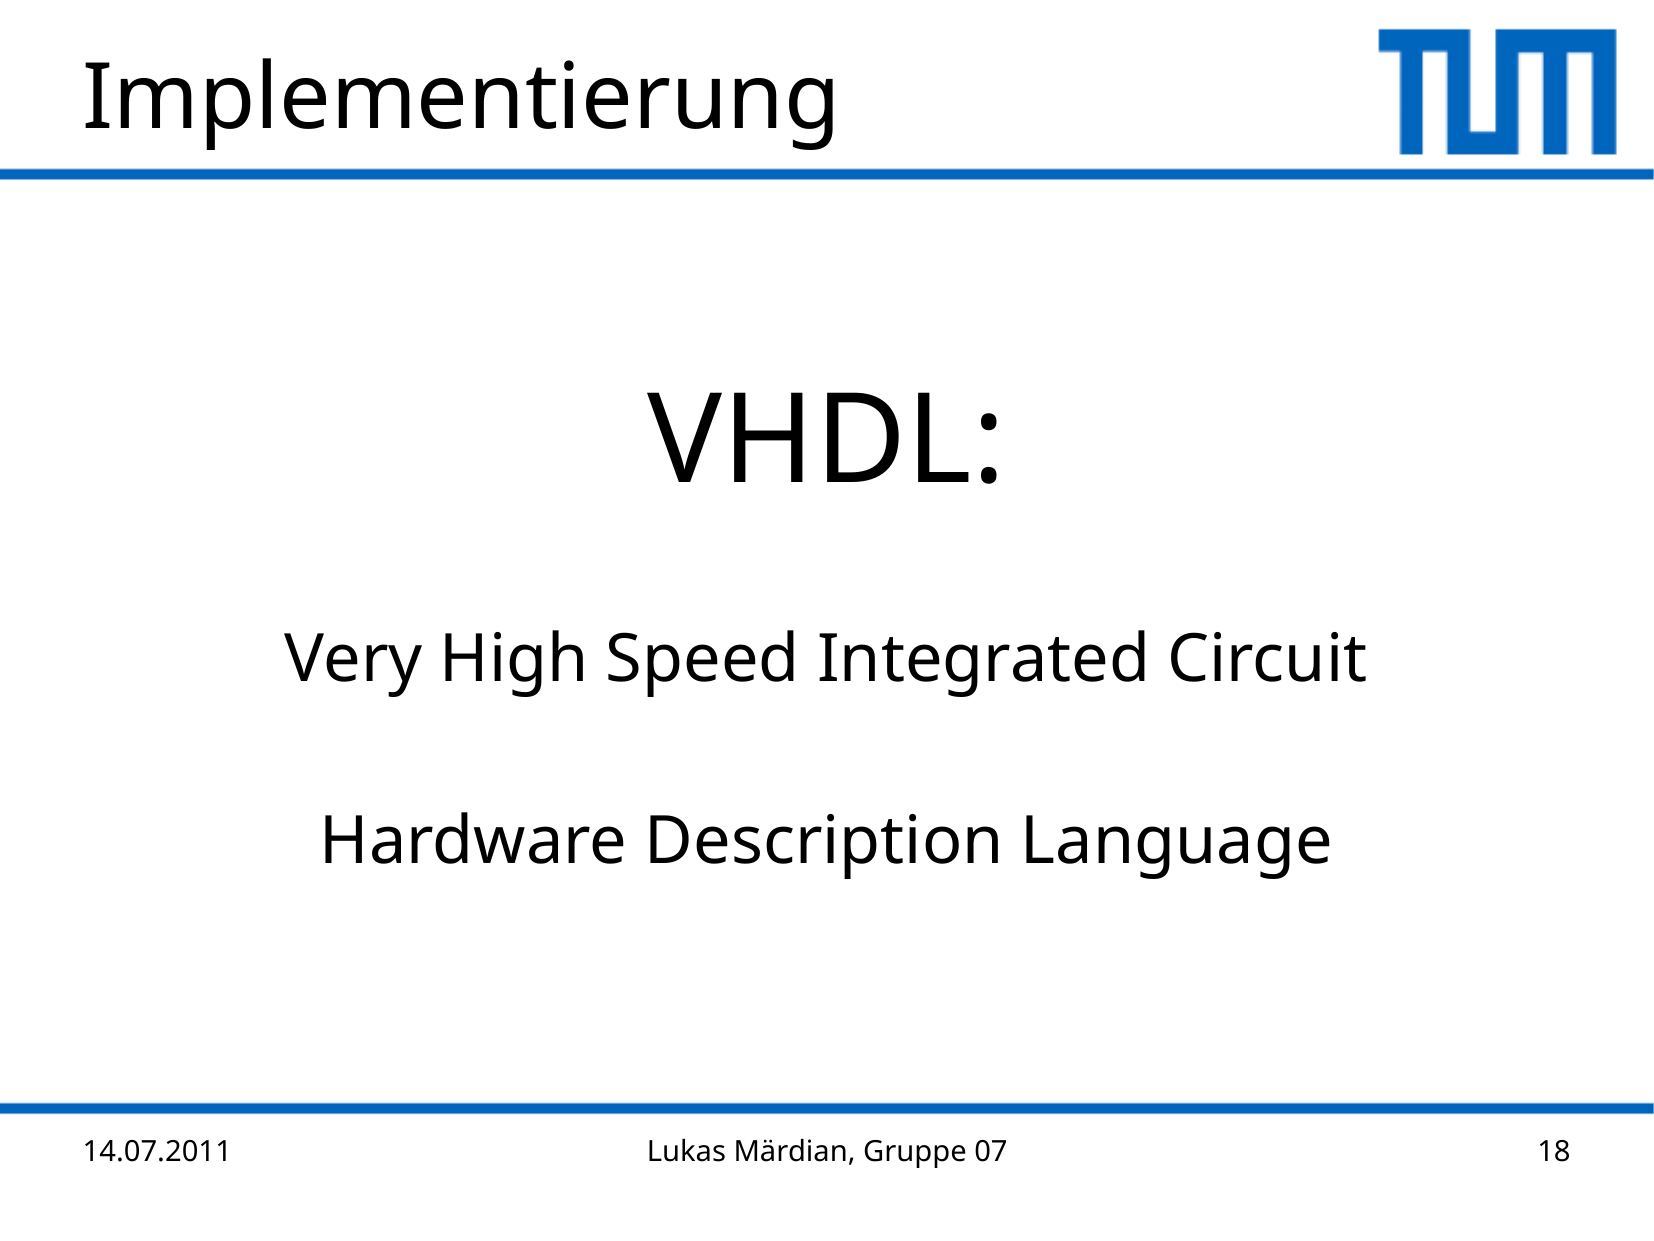

# Implementierung
VHDL:
Very High Speed Integrated Circuit
Hardware Description Language
14.07.2011
Lukas Märdian, Gruppe 07
18